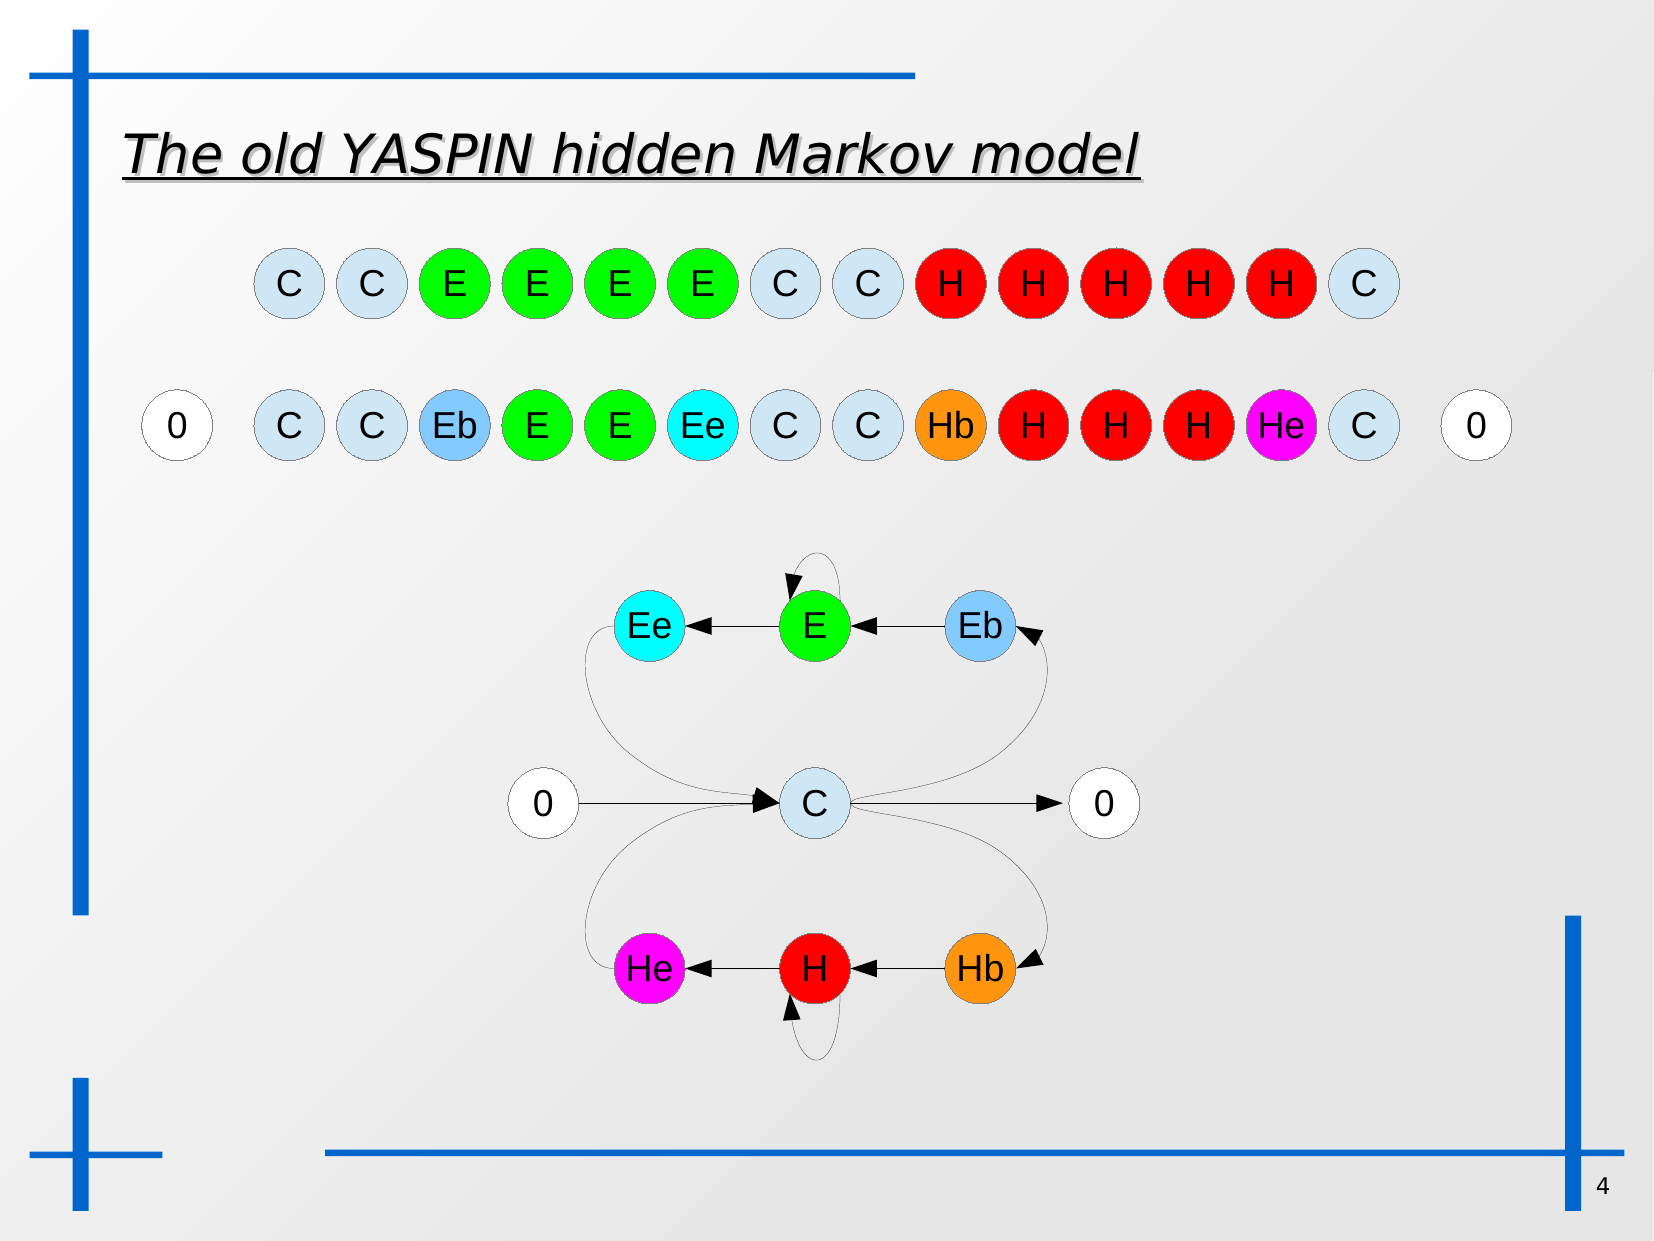

# The old YASPIN hidden Markov model
H
C
C
E
E
E
E
C
C
H
H
H
H
C
E
H
0
C
C
Eb
E
Ee
C
C
Hb
H
H
He
C
0
E
Ee
Eb
0
C
0
H
He
Hb